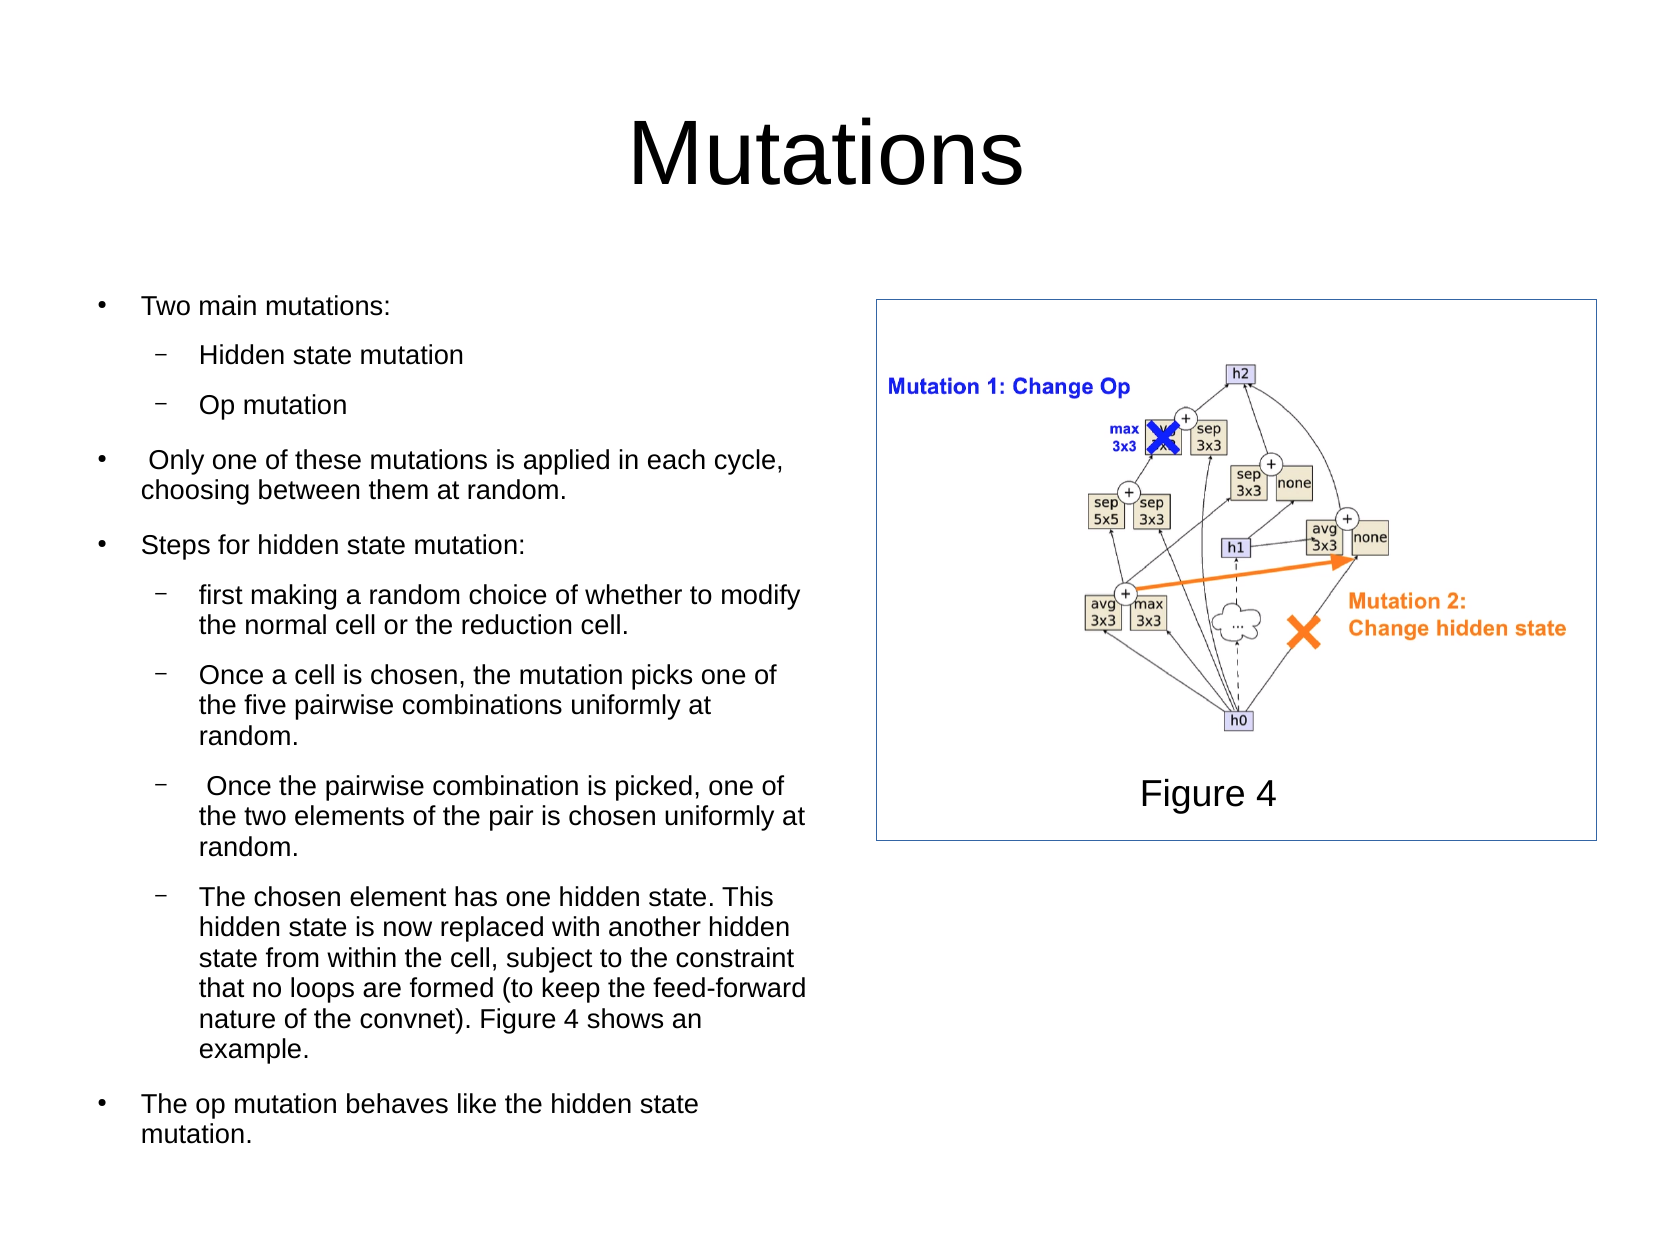

# Mutations
Two main mutations:
Hidden state mutation
Op mutation
 Only one of these mutations is applied in each cycle, choosing between them at random.
Steps for hidden state mutation:
first making a random choice of whether to modify the normal cell or the reduction cell.
Once a cell is chosen, the mutation picks one of the five pairwise combinations uniformly at random.
 Once the pairwise combination is picked, one of the two elements of the pair is chosen uniformly at random.
The chosen element has one hidden state. This hidden state is now replaced with another hidden state from within the cell, subject to the constraint that no loops are formed (to keep the feed-forward nature of the convnet). Figure 4 shows an example.
The op mutation behaves like the hidden state mutation.
Figure 4